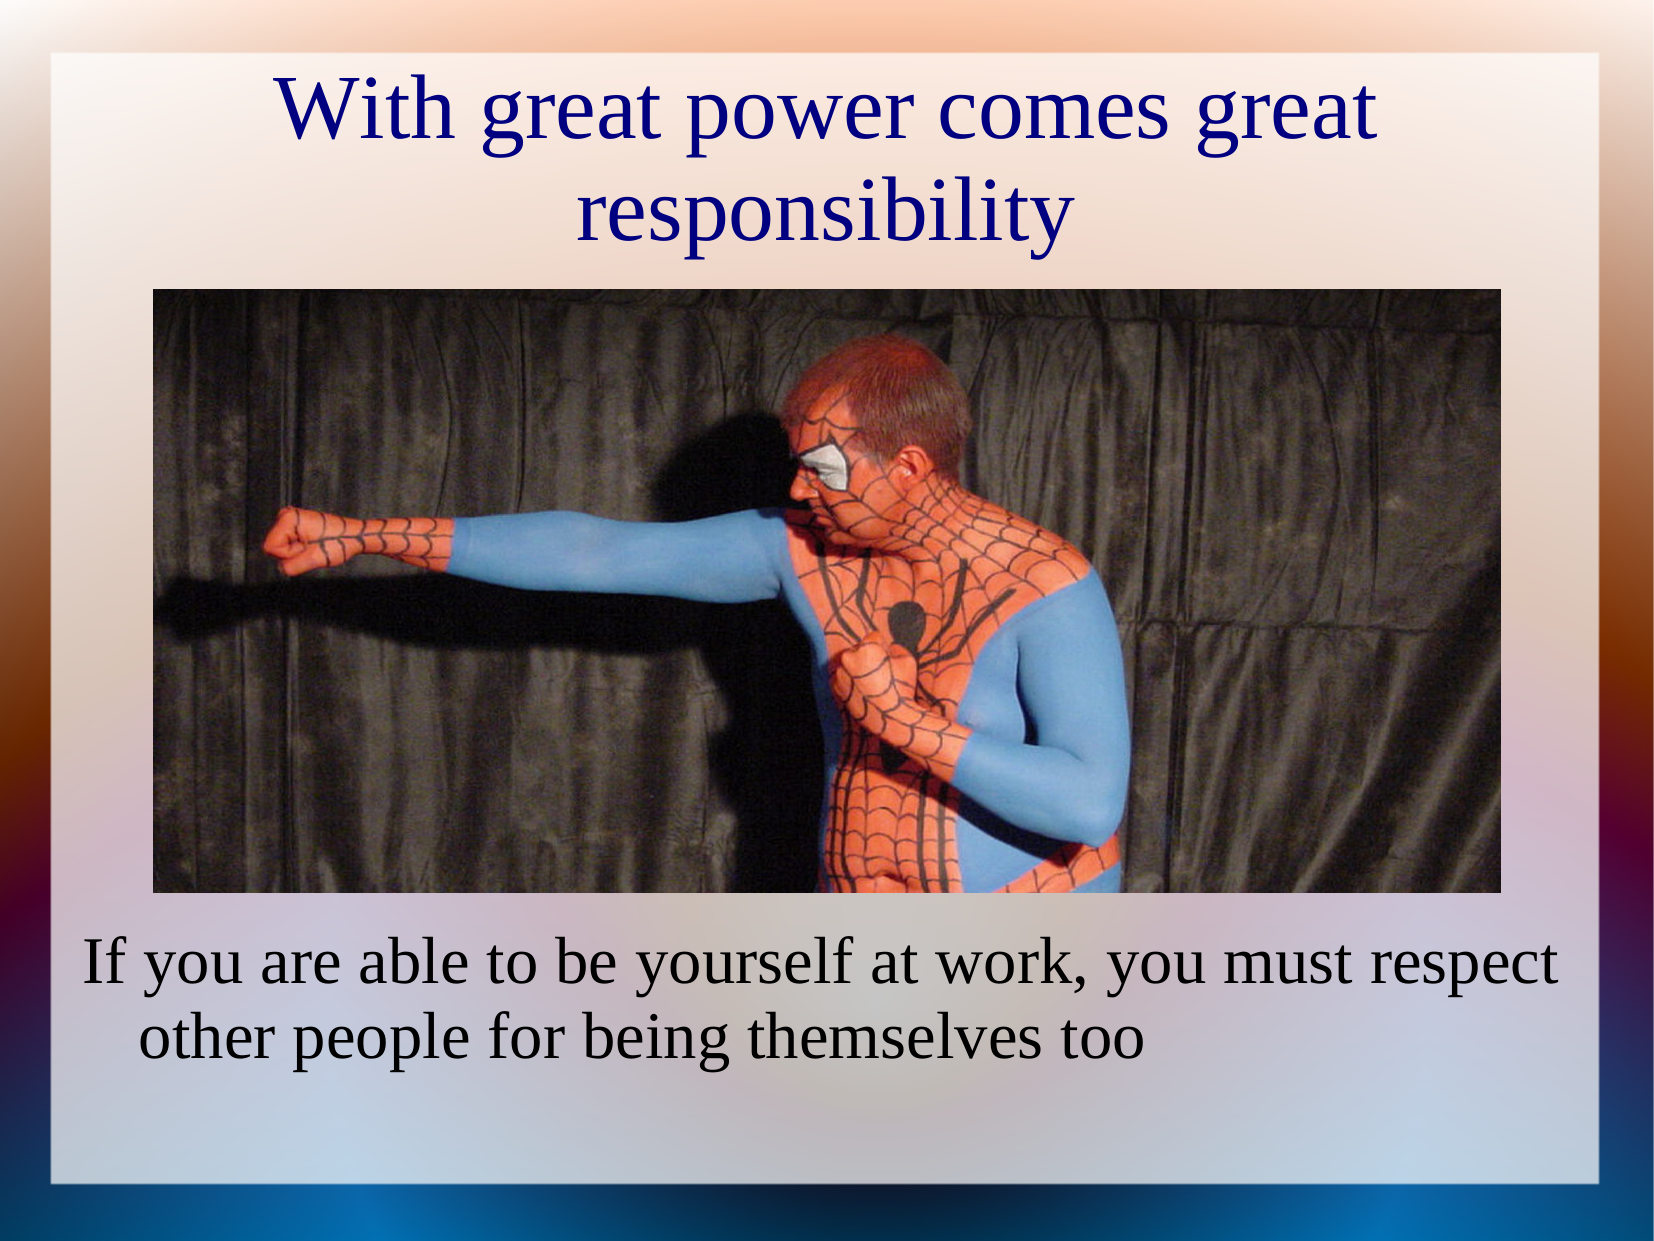

# With great power comes great responsibility
If you are able to be yourself at work, you must respect other people for being themselves too